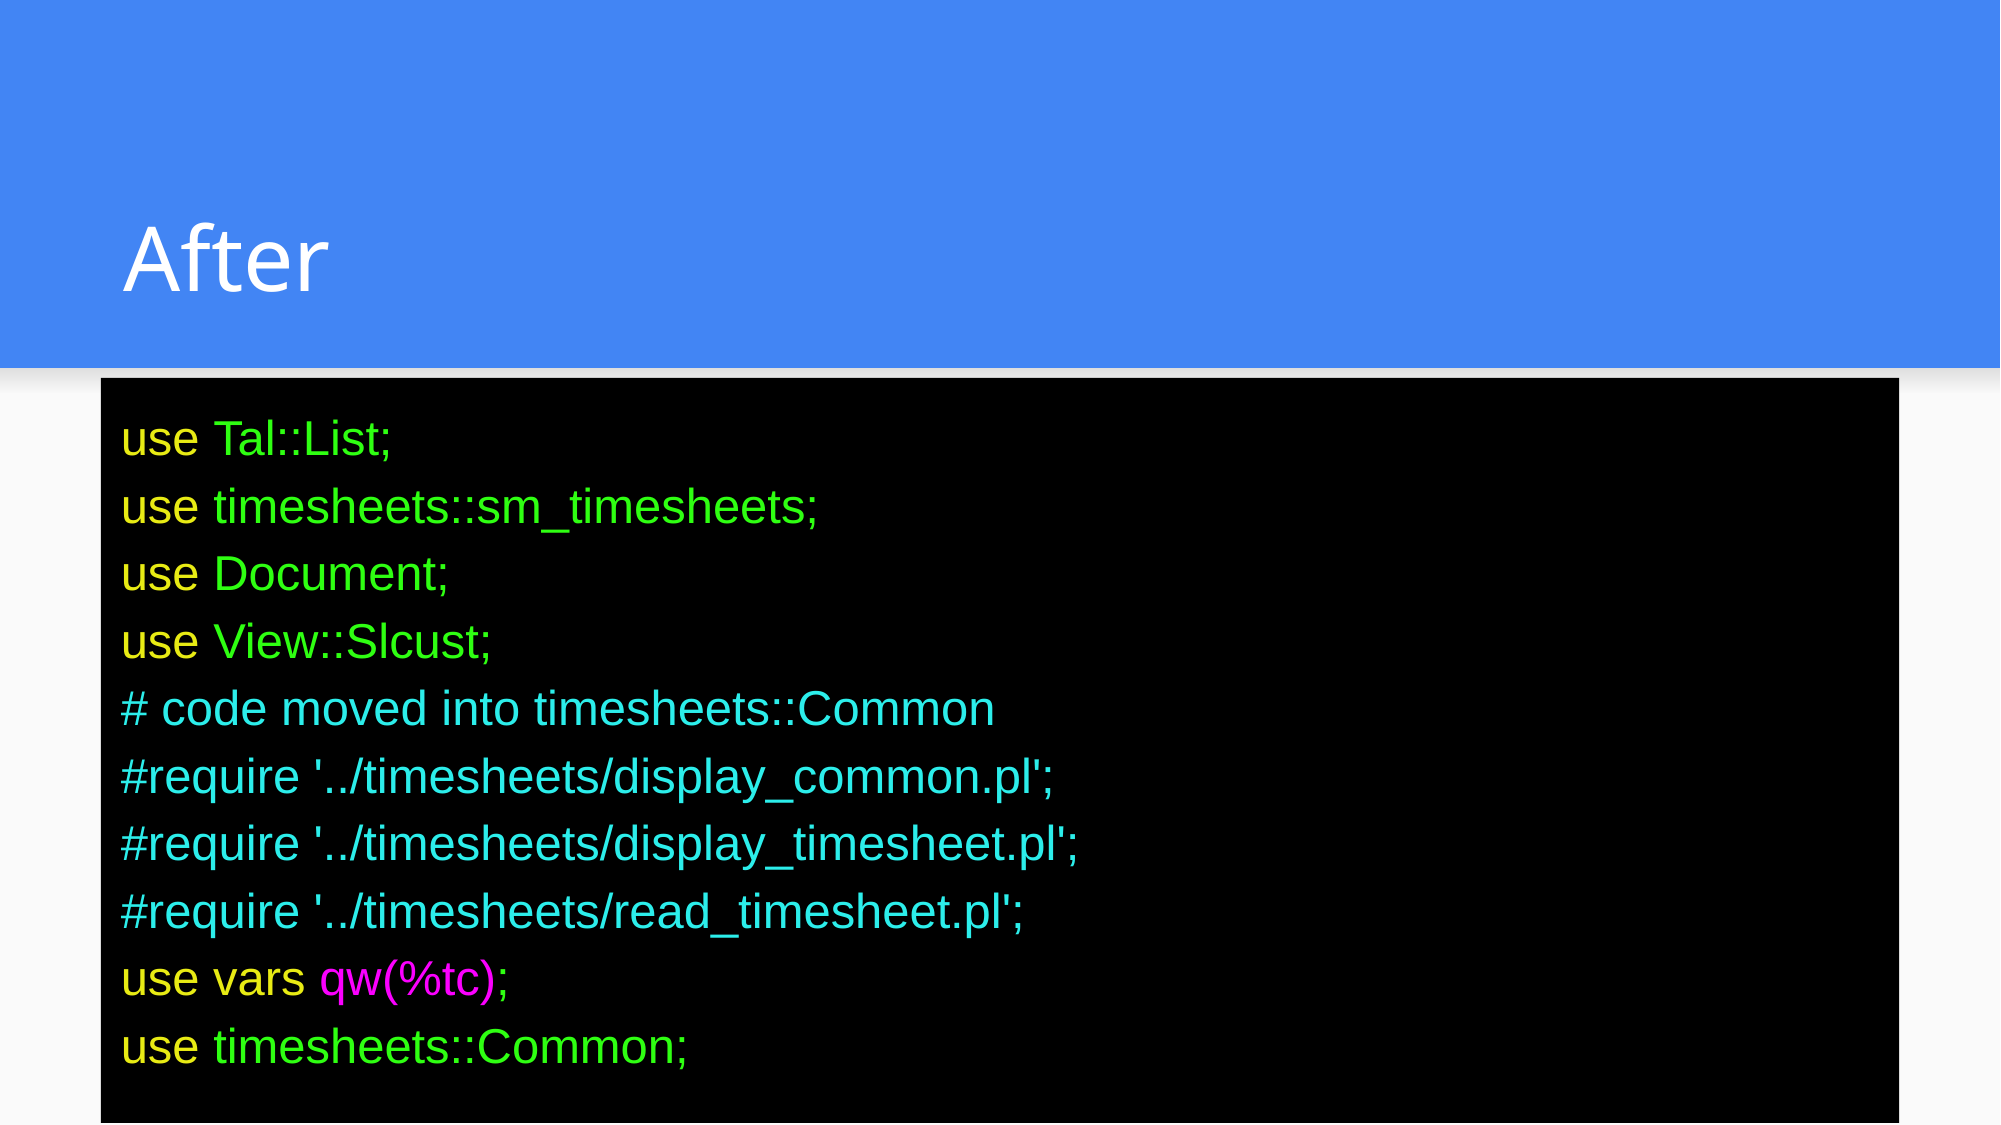

# After
use Tal::List;
use timesheets::sm_timesheets;
use Document;
use View::Slcust;
# code moved into timesheets::Common
#require '../timesheets/display_common.pl';
#require '../timesheets/display_timesheet.pl';
#require '../timesheets/read_timesheet.pl';
use vars qw(%tc);
use timesheets::Common;